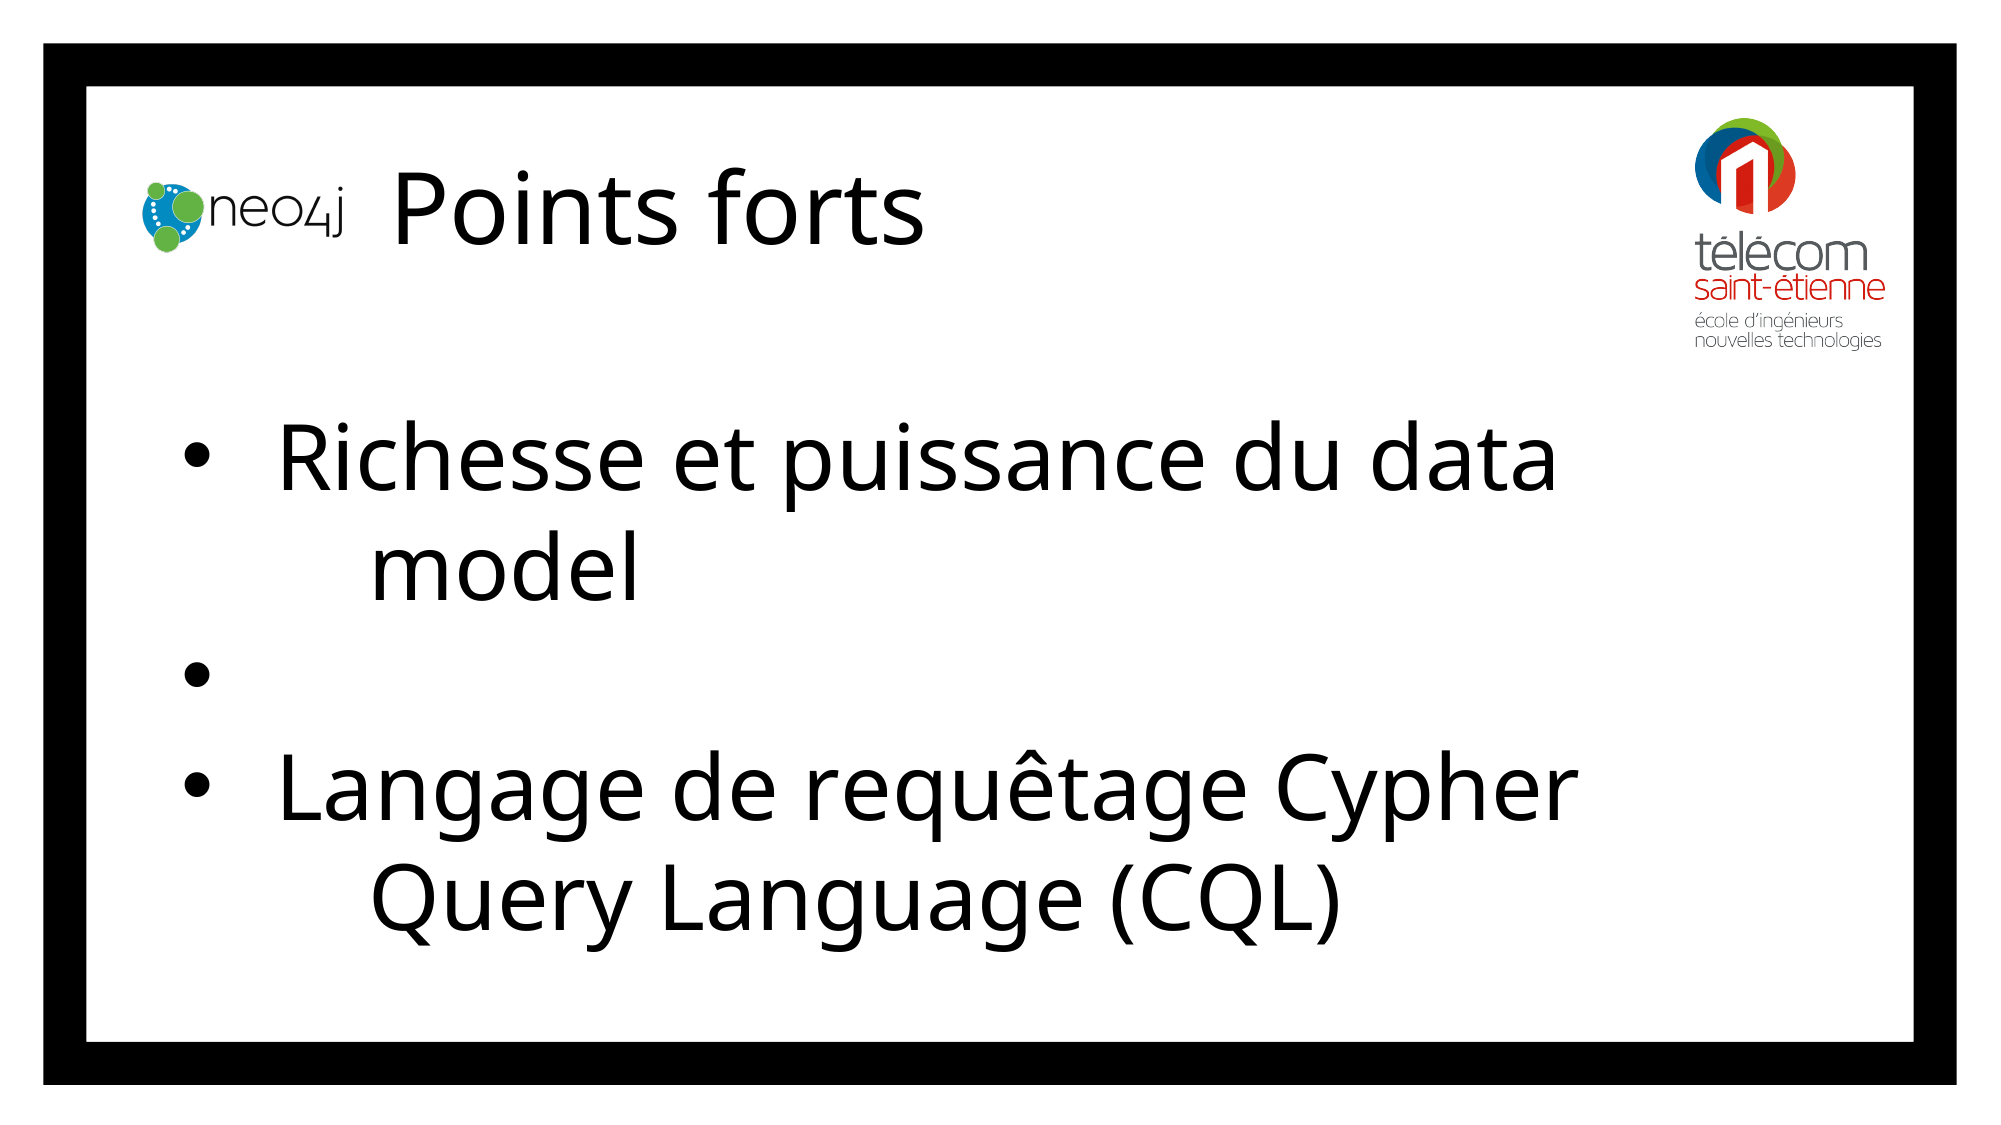

# Points forts
Richesse et puissance du data model
Langage de requêtage Cypher Query Language (CQL)